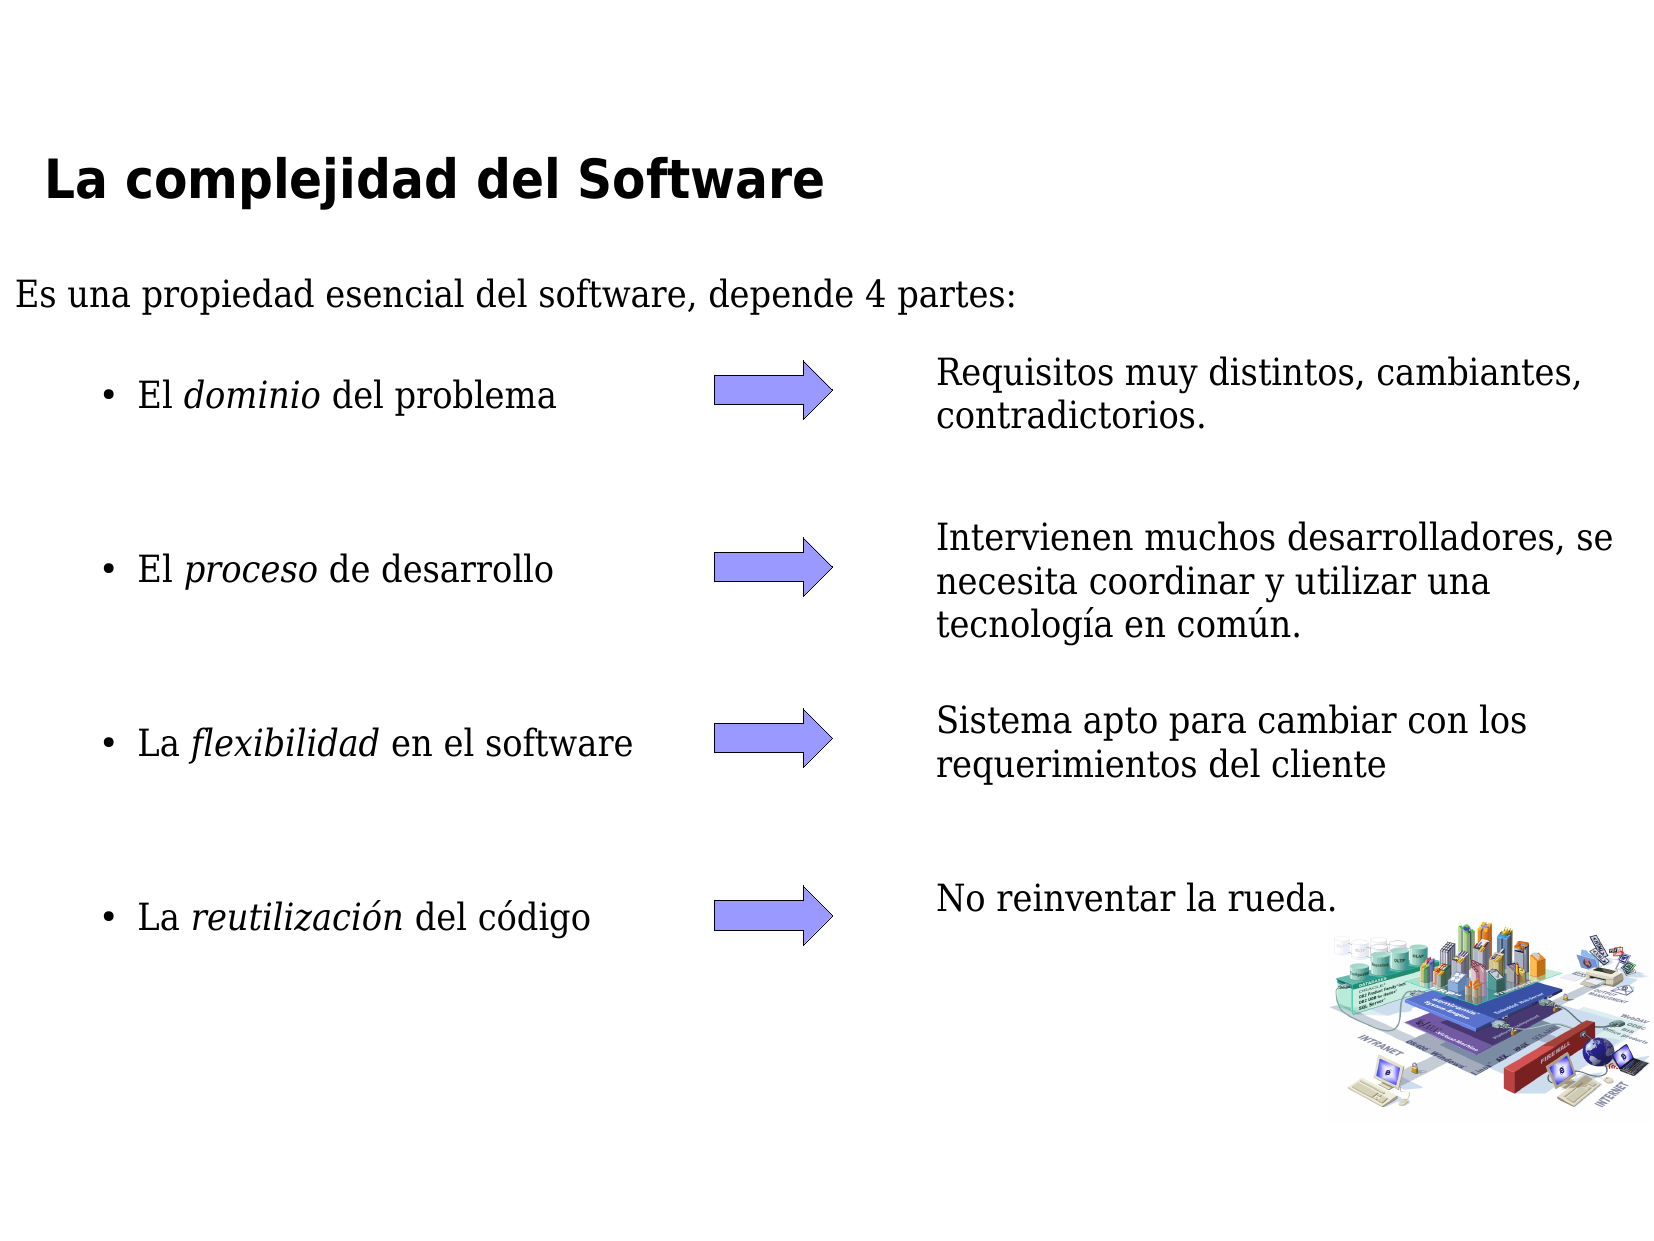

La complejidad del Software
Es una propiedad esencial del software, depende 4 partes:
Requisitos muy distintos, cambiantes, contradictorios.
El dominio del problema
El proceso de desarrollo
La flexibilidad en el software
La reutilización del código
Intervienen muchos desarrolladores, se necesita coordinar y utilizar una tecnología en común.
Sistema apto para cambiar con los requerimientos del cliente
No reinventar la rueda.